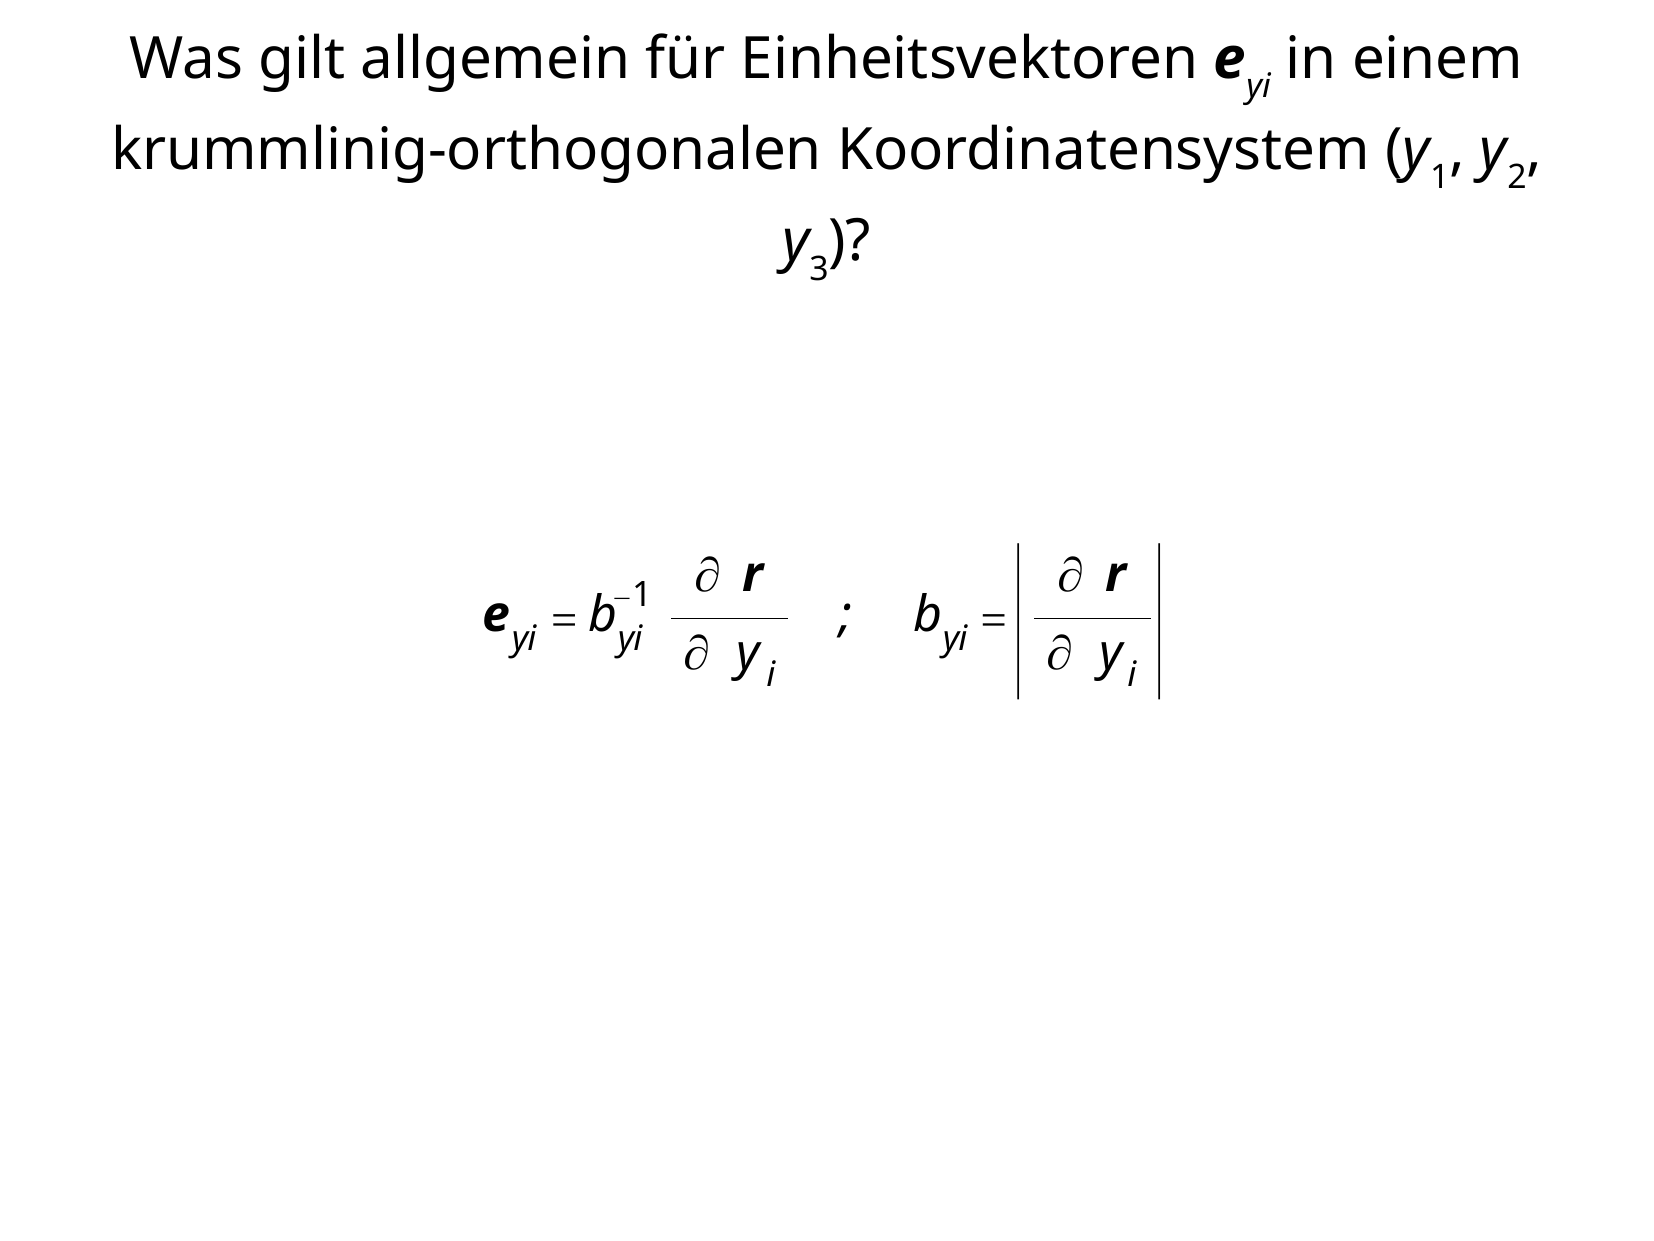

# Was gilt allgemein für Einheitsvektoren eyi in einem krummlinig-orthogonalen Koordinatensystem (y1, y2, y3)?